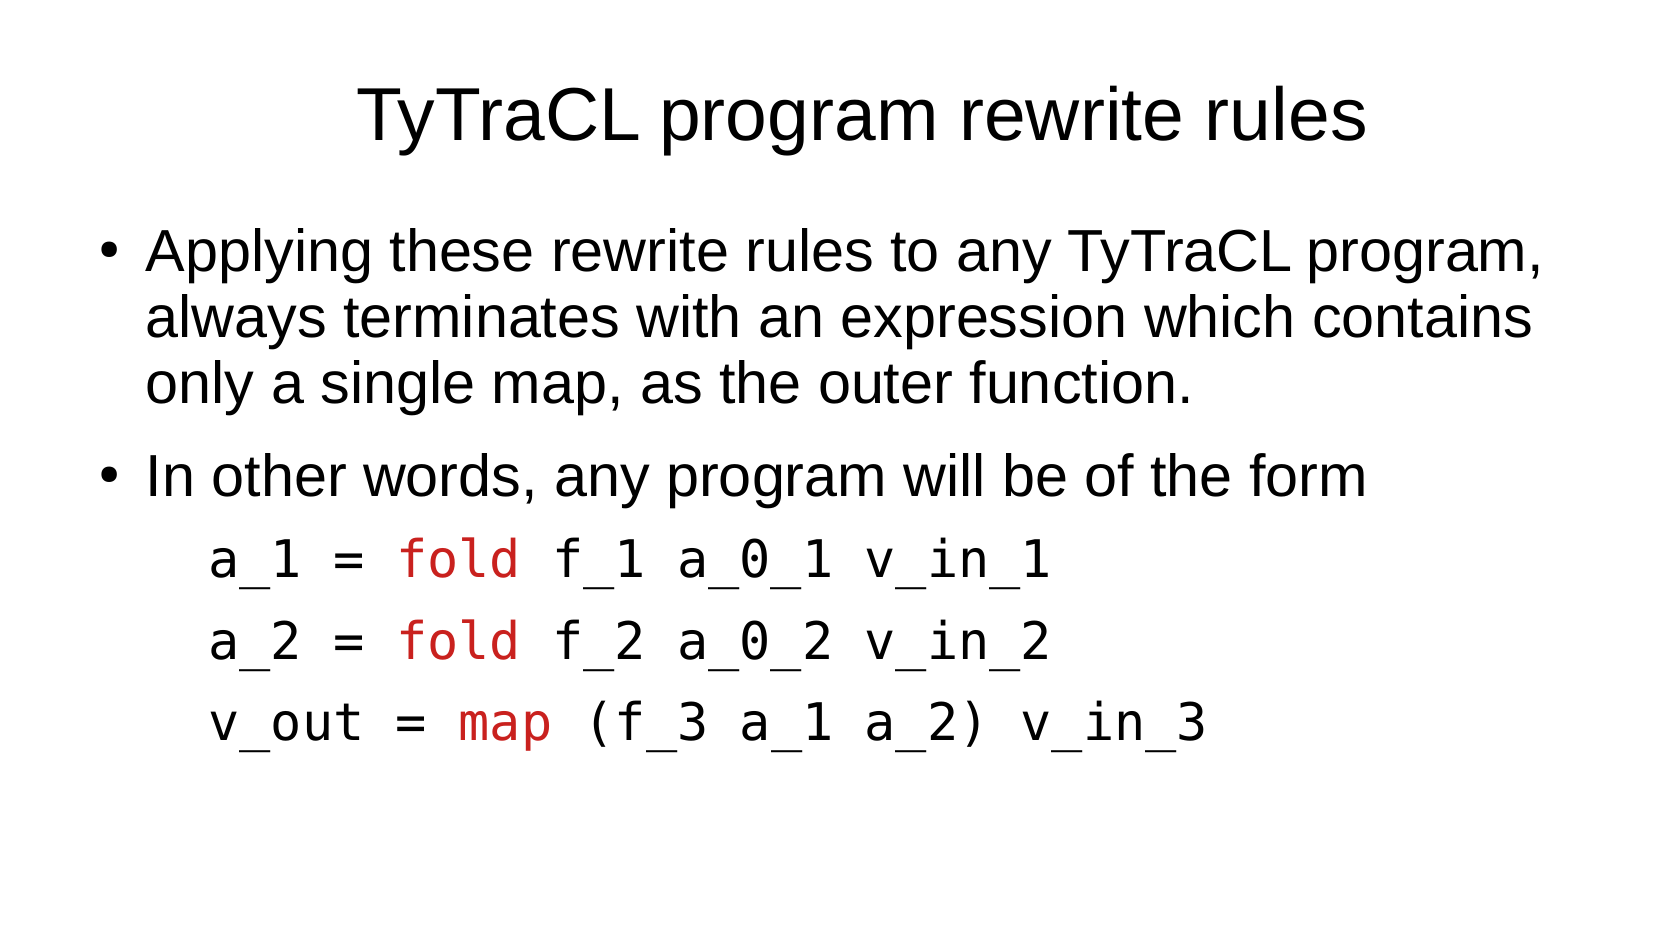

# TyTraCL program rewrite rules
Applying these rewrite rules to any TyTraCL program, always terminates with an expression which contains only a single map, as the outer function.
In other words, any program will be of the form
a_1 = fold f_1 a_0_1 v_in_1
a_2 = fold f_2 a_0_2 v_in_2
v_out = map (f_3 a_1 a_2) v_in_3